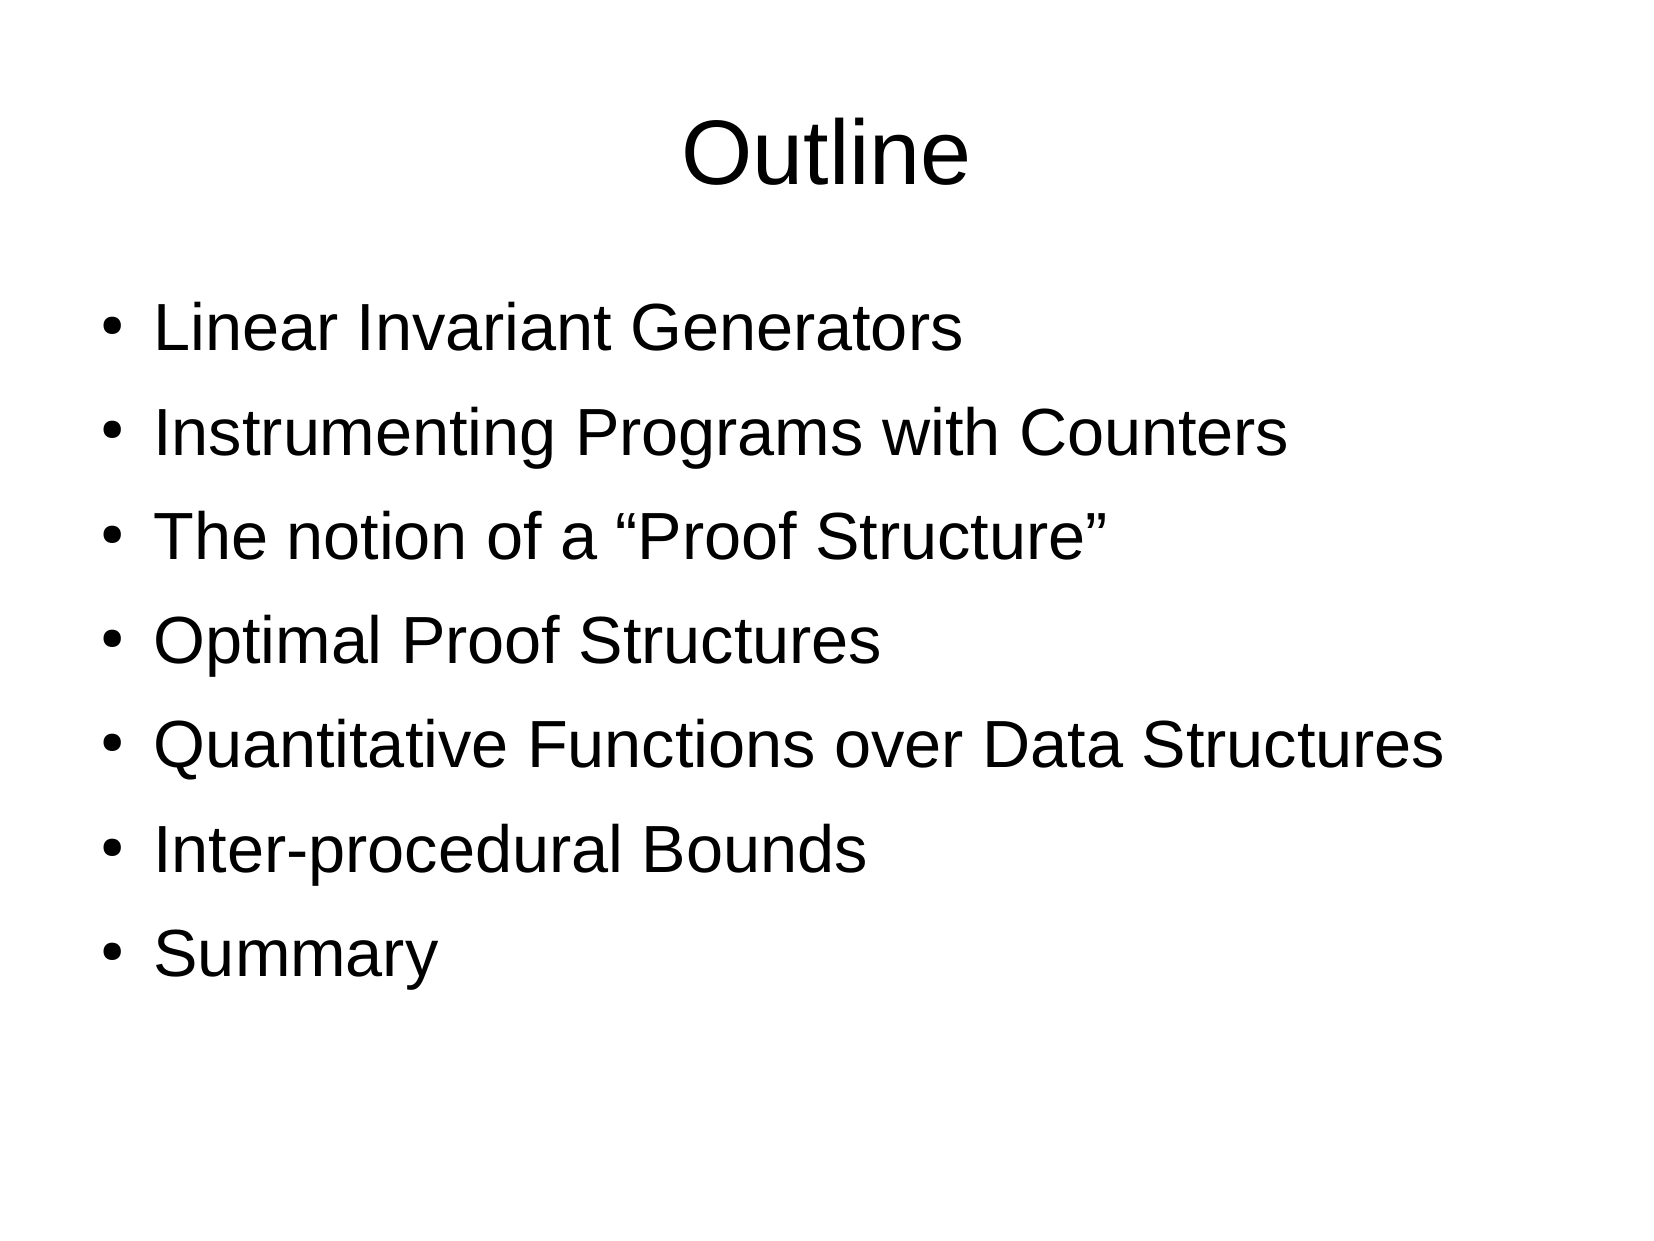

# Outline
Linear Invariant Generators
Instrumenting Programs with Counters
The notion of a “Proof Structure”
Optimal Proof Structures
Quantitative Functions over Data Structures
Inter-procedural Bounds
Summary